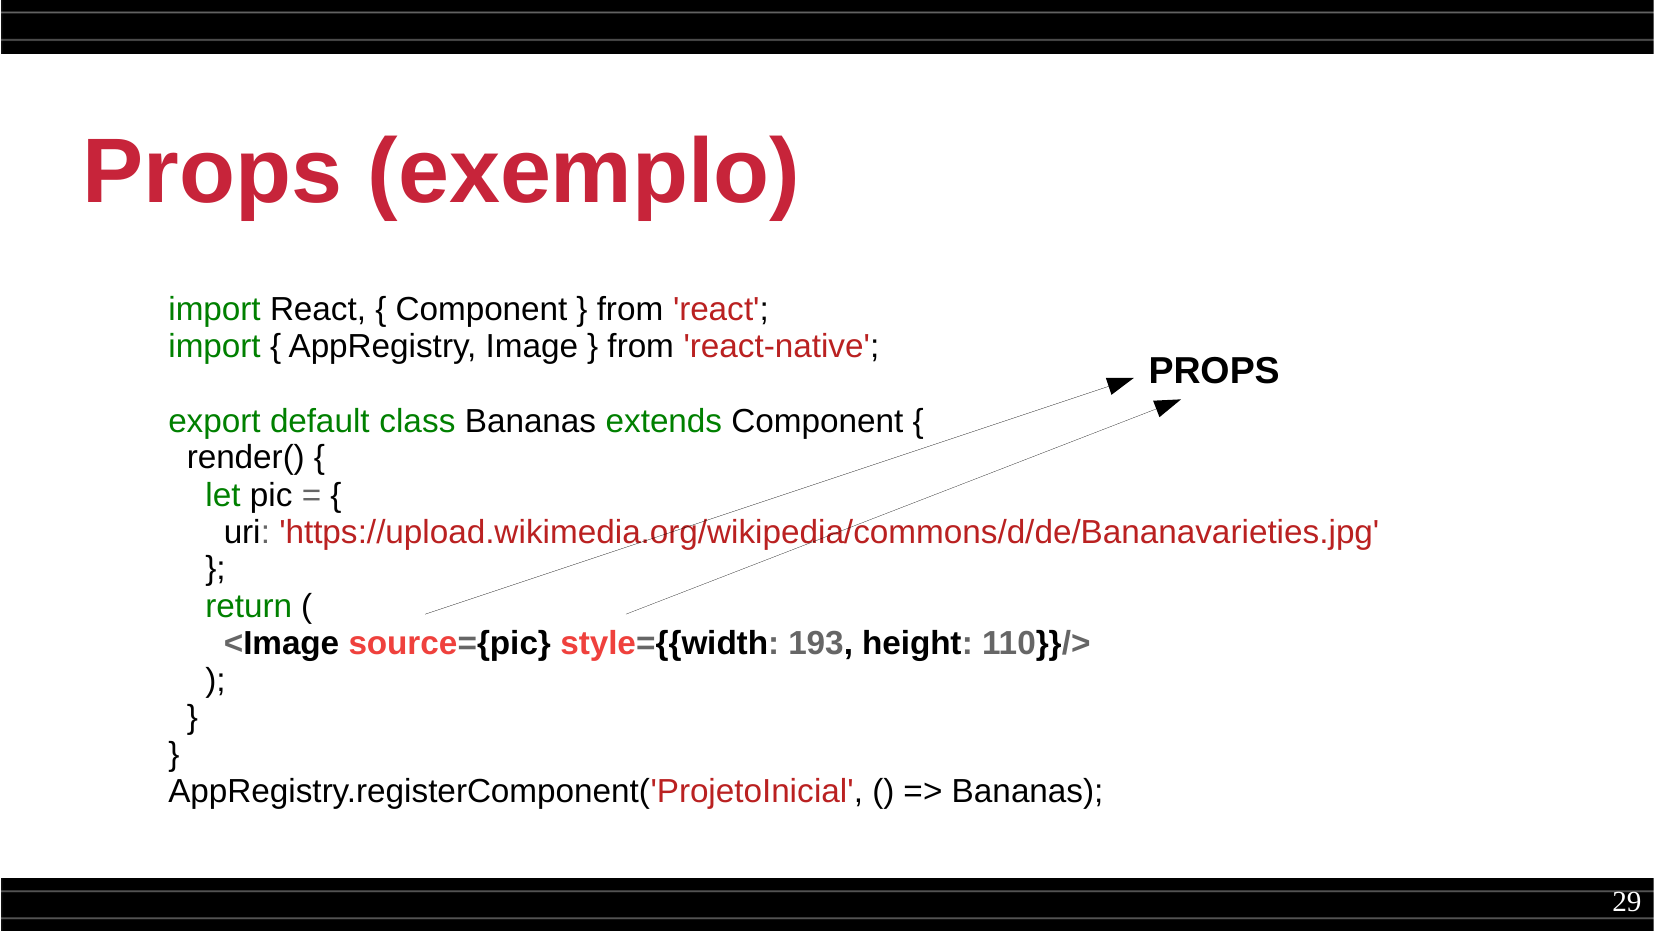

# Props (exemplo)
import React, { Component } from 'react';
import { AppRegistry, Image } from 'react-native';
export default class Bananas extends Component {
 render() {
 let pic = {
 uri: 'https://upload.wikimedia.org/wikipedia/commons/d/de/Bananavarieties.jpg'
 };
 return (
 <Image source={pic} style={{width: 193, height: 110}}/>
 );
 }
}
AppRegistry.registerComponent('ProjetoInicial', () => Bananas);
PROPS